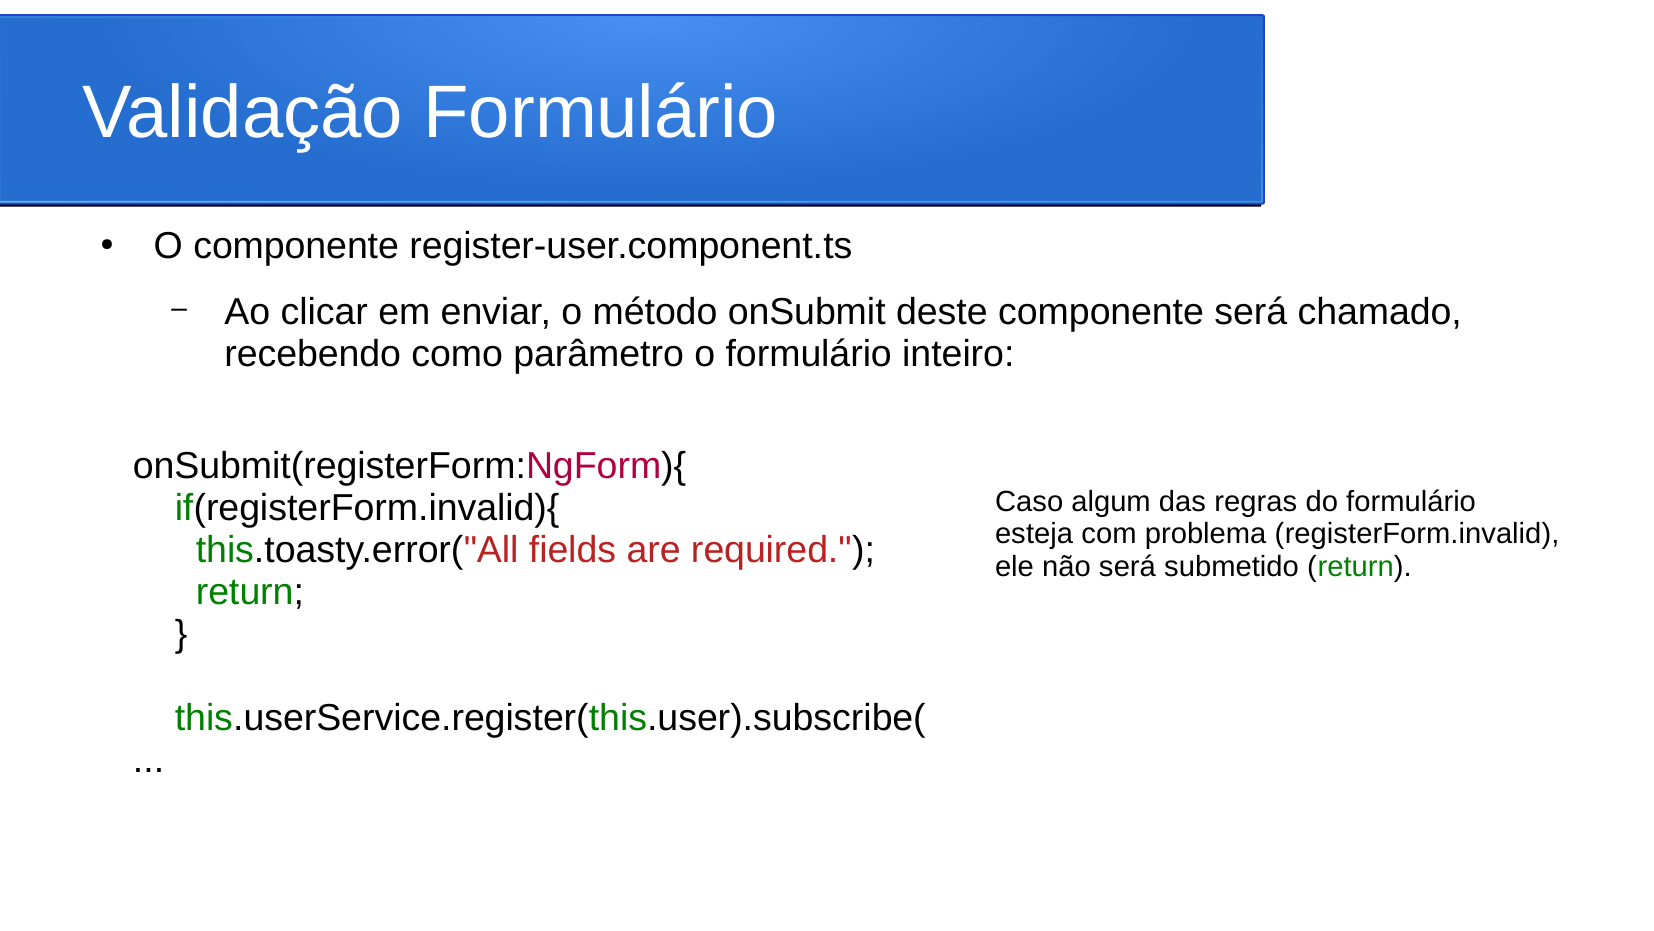

# Validação Formulário
O componente register-user.component.ts
Ao clicar em enviar, o método onSubmit deste componente será chamado, recebendo como parâmetro o formulário inteiro:
onSubmit(registerForm:NgForm){
 if(registerForm.invalid){
 this.toasty.error("All fields are required.");
 return;
 }
 this.userService.register(this.user).subscribe(
...
Caso algum das regras do formulário
esteja com problema (registerForm.invalid),
ele não será submetido (return).